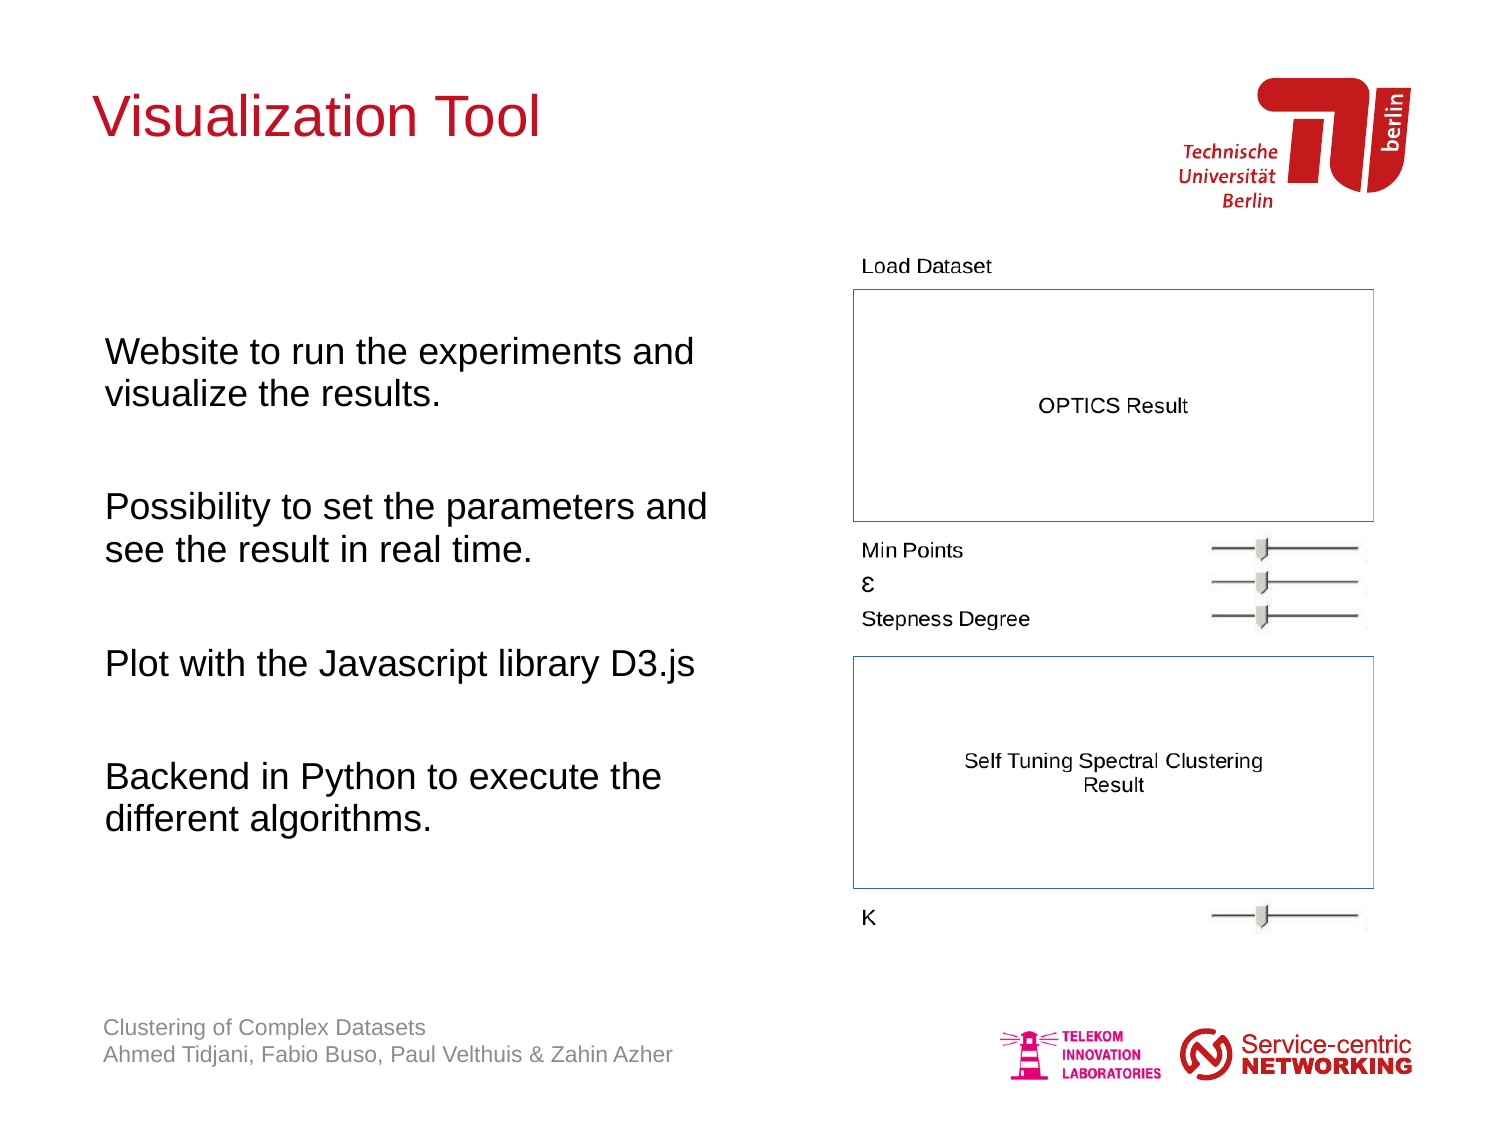

Visualization Tool
Website to run the experiments and visualize the results.
Possibility to set the parameters and see the result in real time.
Plot with the Javascript library D3.js
Backend in Python to execute the different algorithms.
Clustering of Complex Datasets
Ahmed Tidjani, Fabio Buso, Paul Velthuis & Zahin Azher